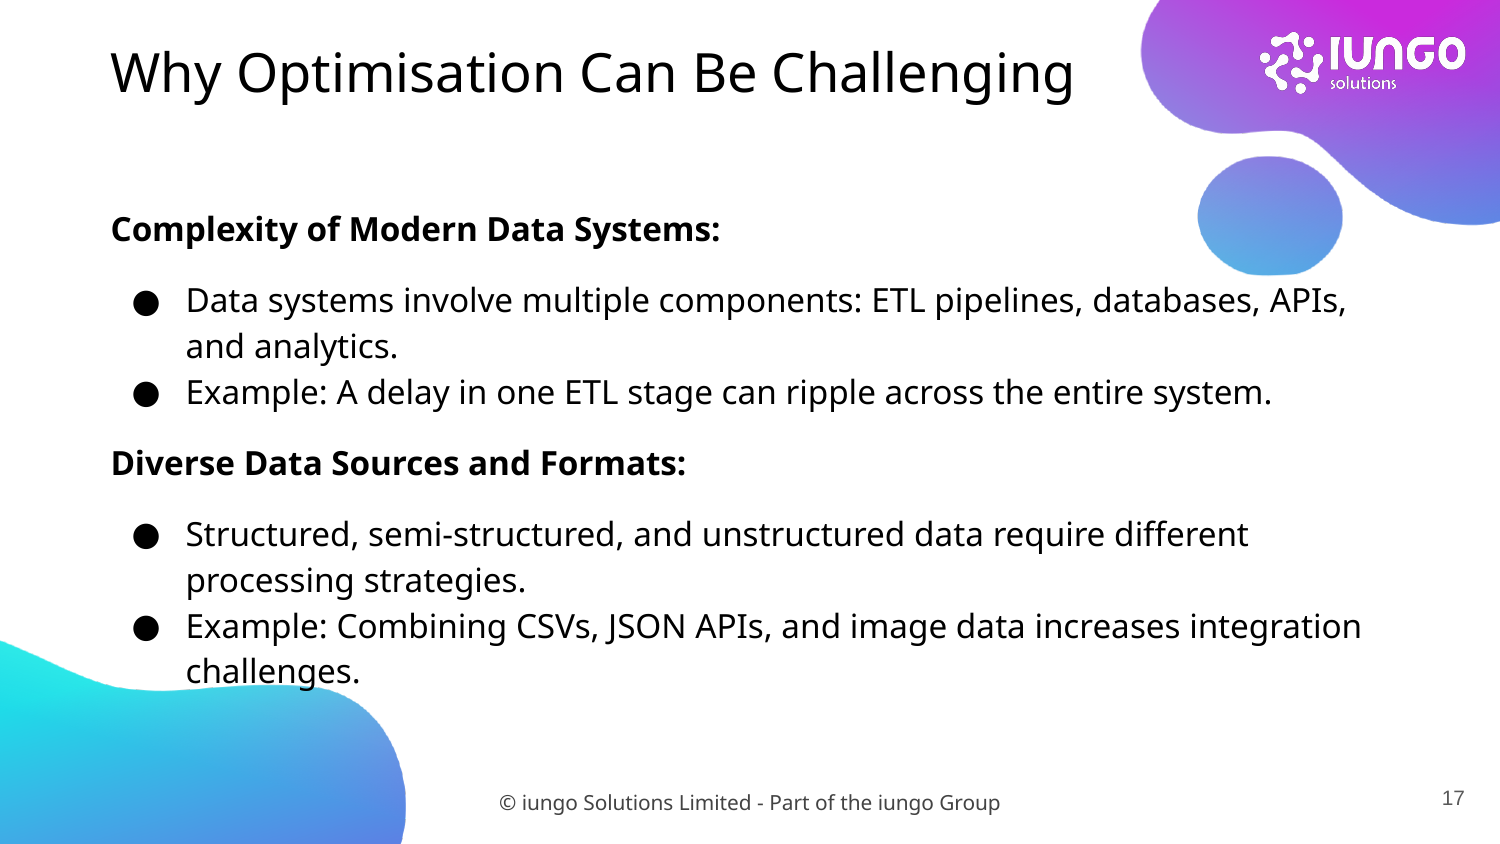

# Why Optimisation Can Be Challenging
Complexity of Modern Data Systems:
Data systems involve multiple components: ETL pipelines, databases, APIs, and analytics.
Example: A delay in one ETL stage can ripple across the entire system.
Diverse Data Sources and Formats:
Structured, semi-structured, and unstructured data require different processing strategies.
Example: Combining CSVs, JSON APIs, and image data increases integration challenges.